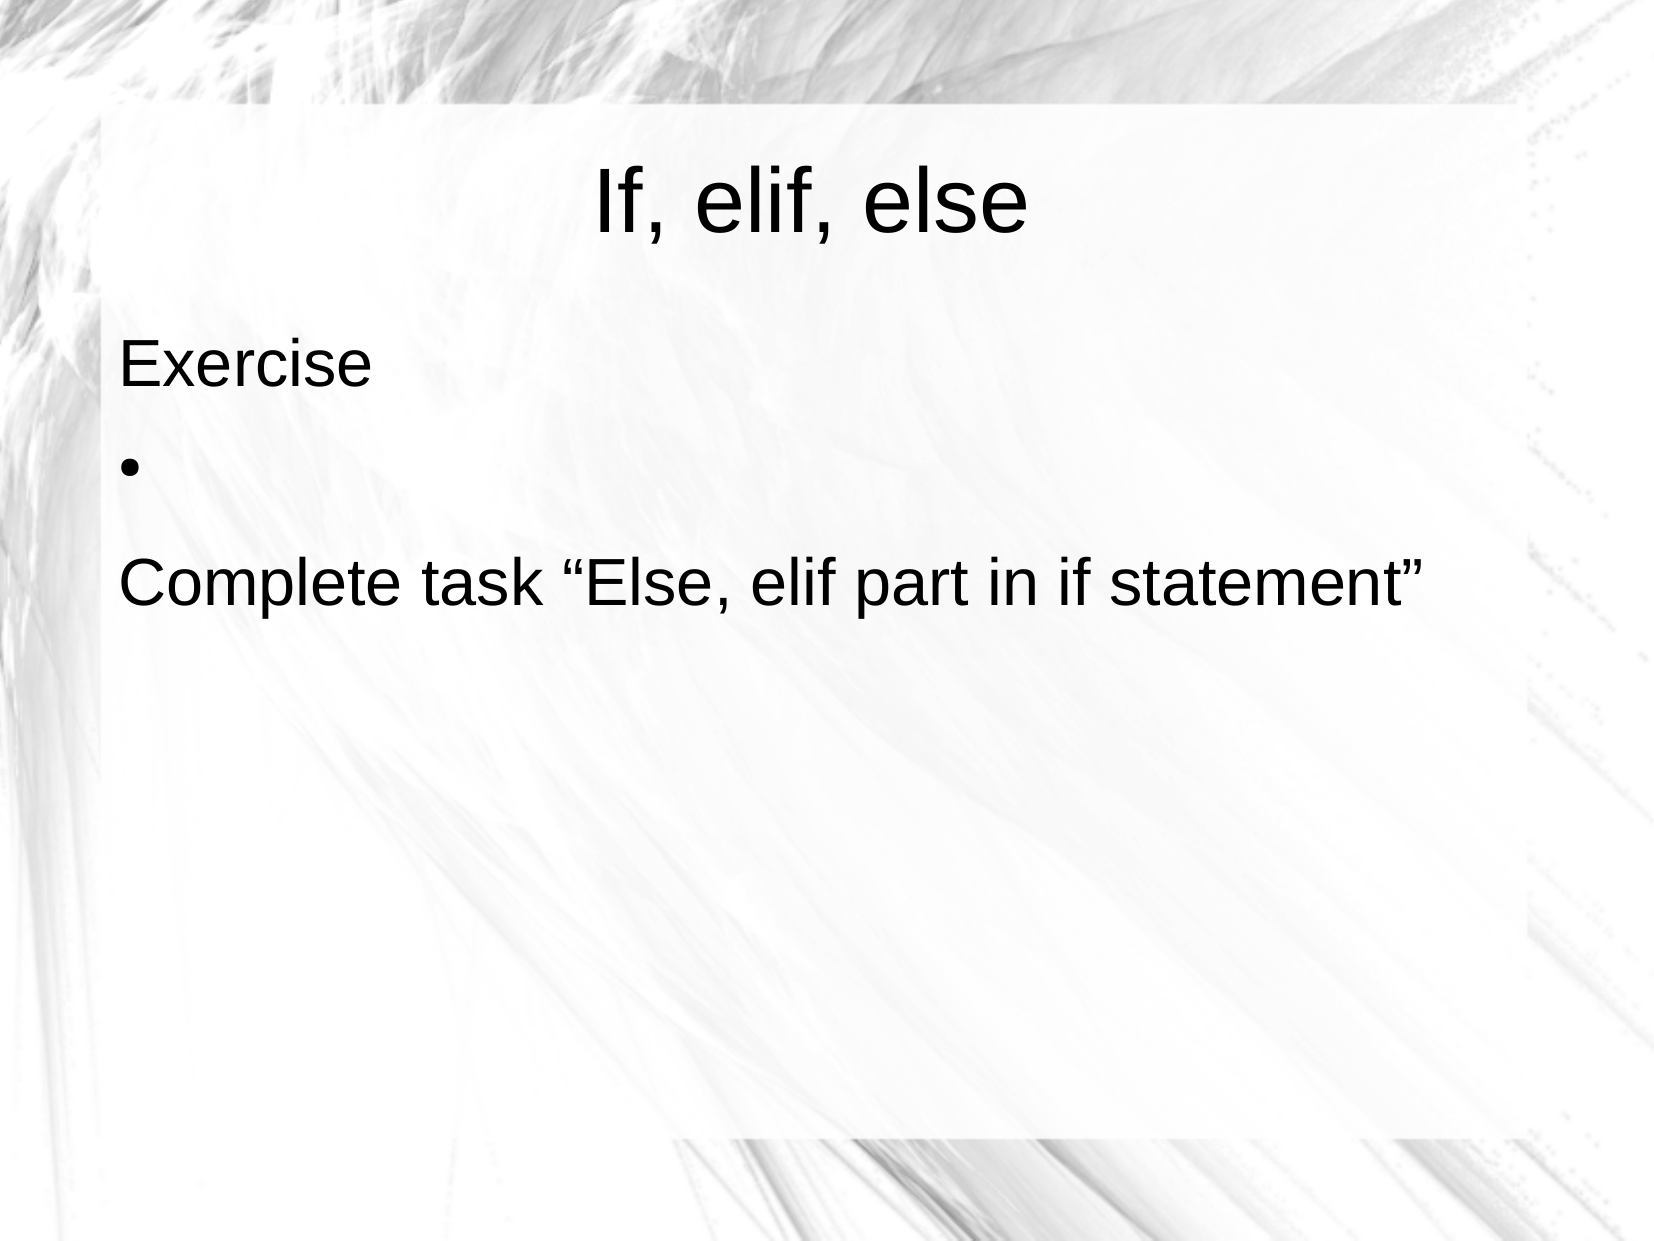

# If, elif, else
Exercise
Complete task “Else, elif part in if statement”